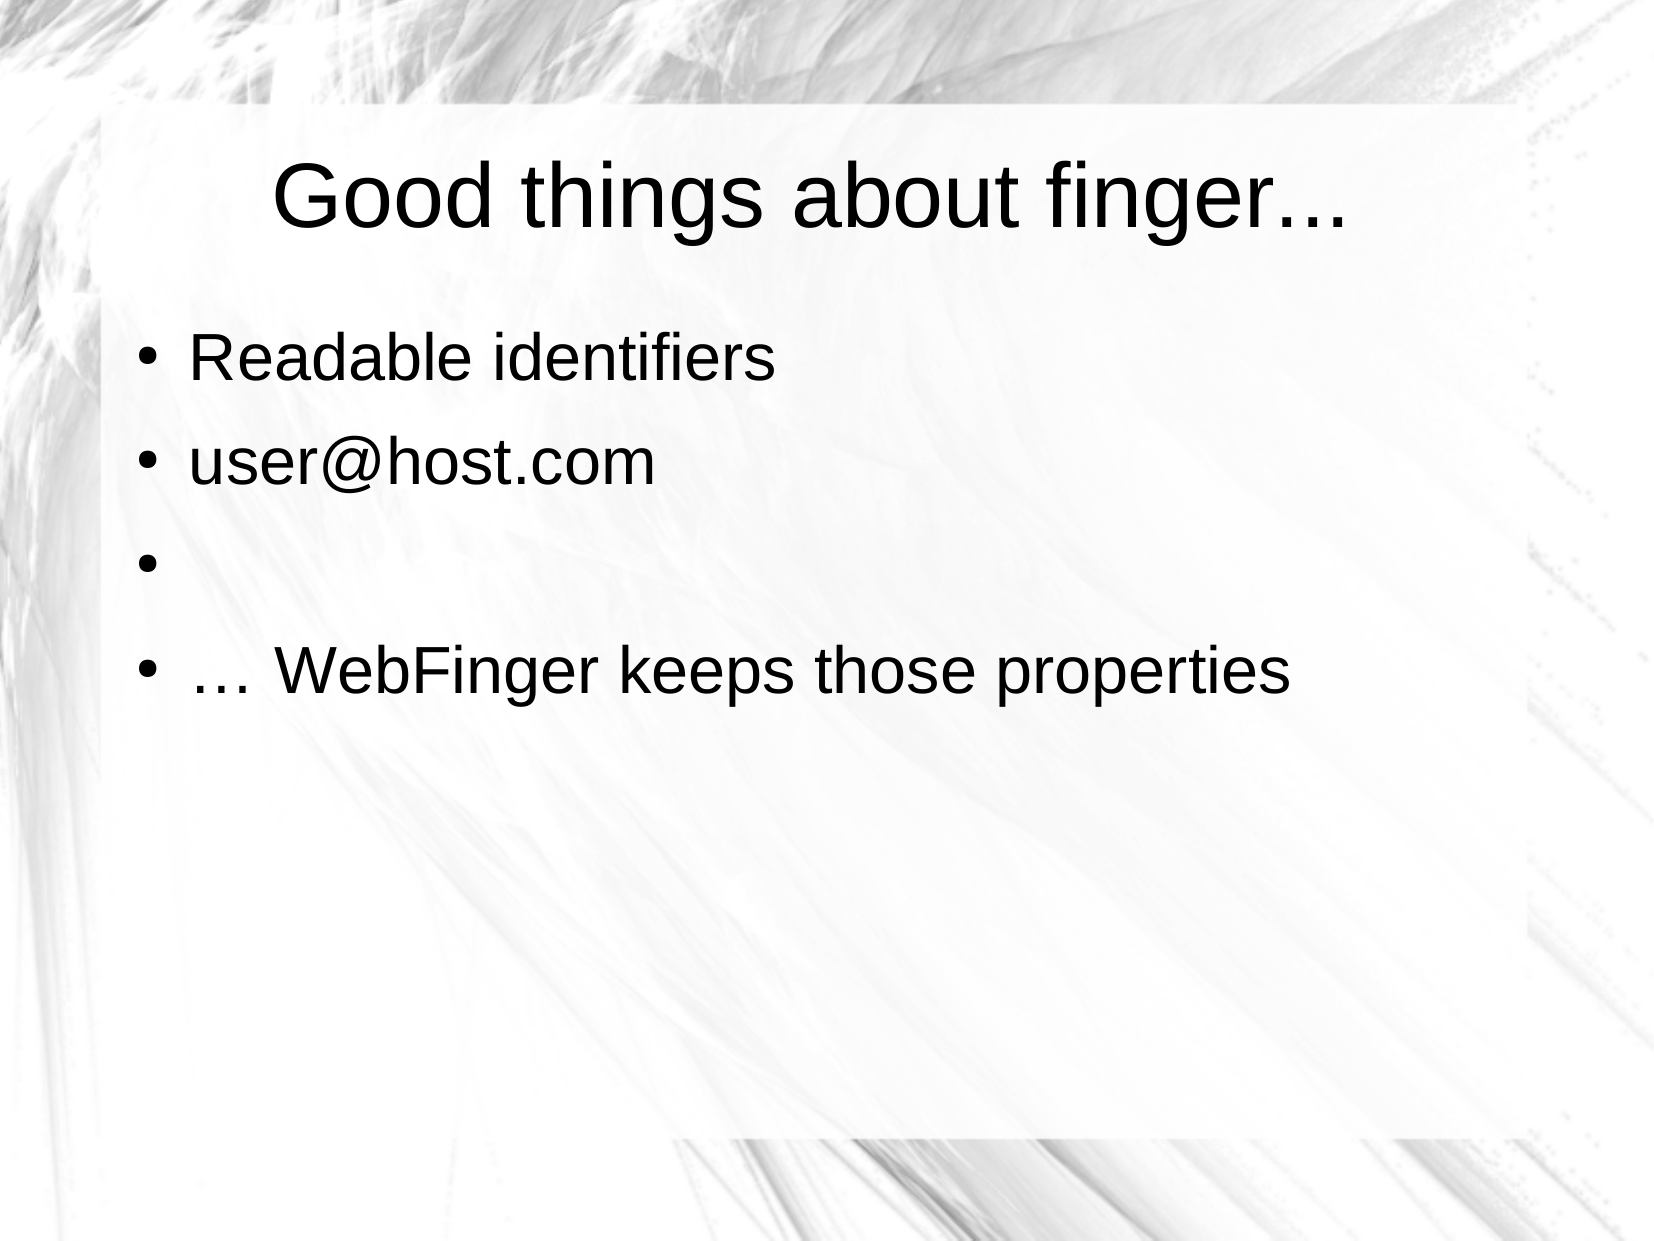

# Good things about finger...
Readable identifiers
user@host.com
… WebFinger keeps those properties